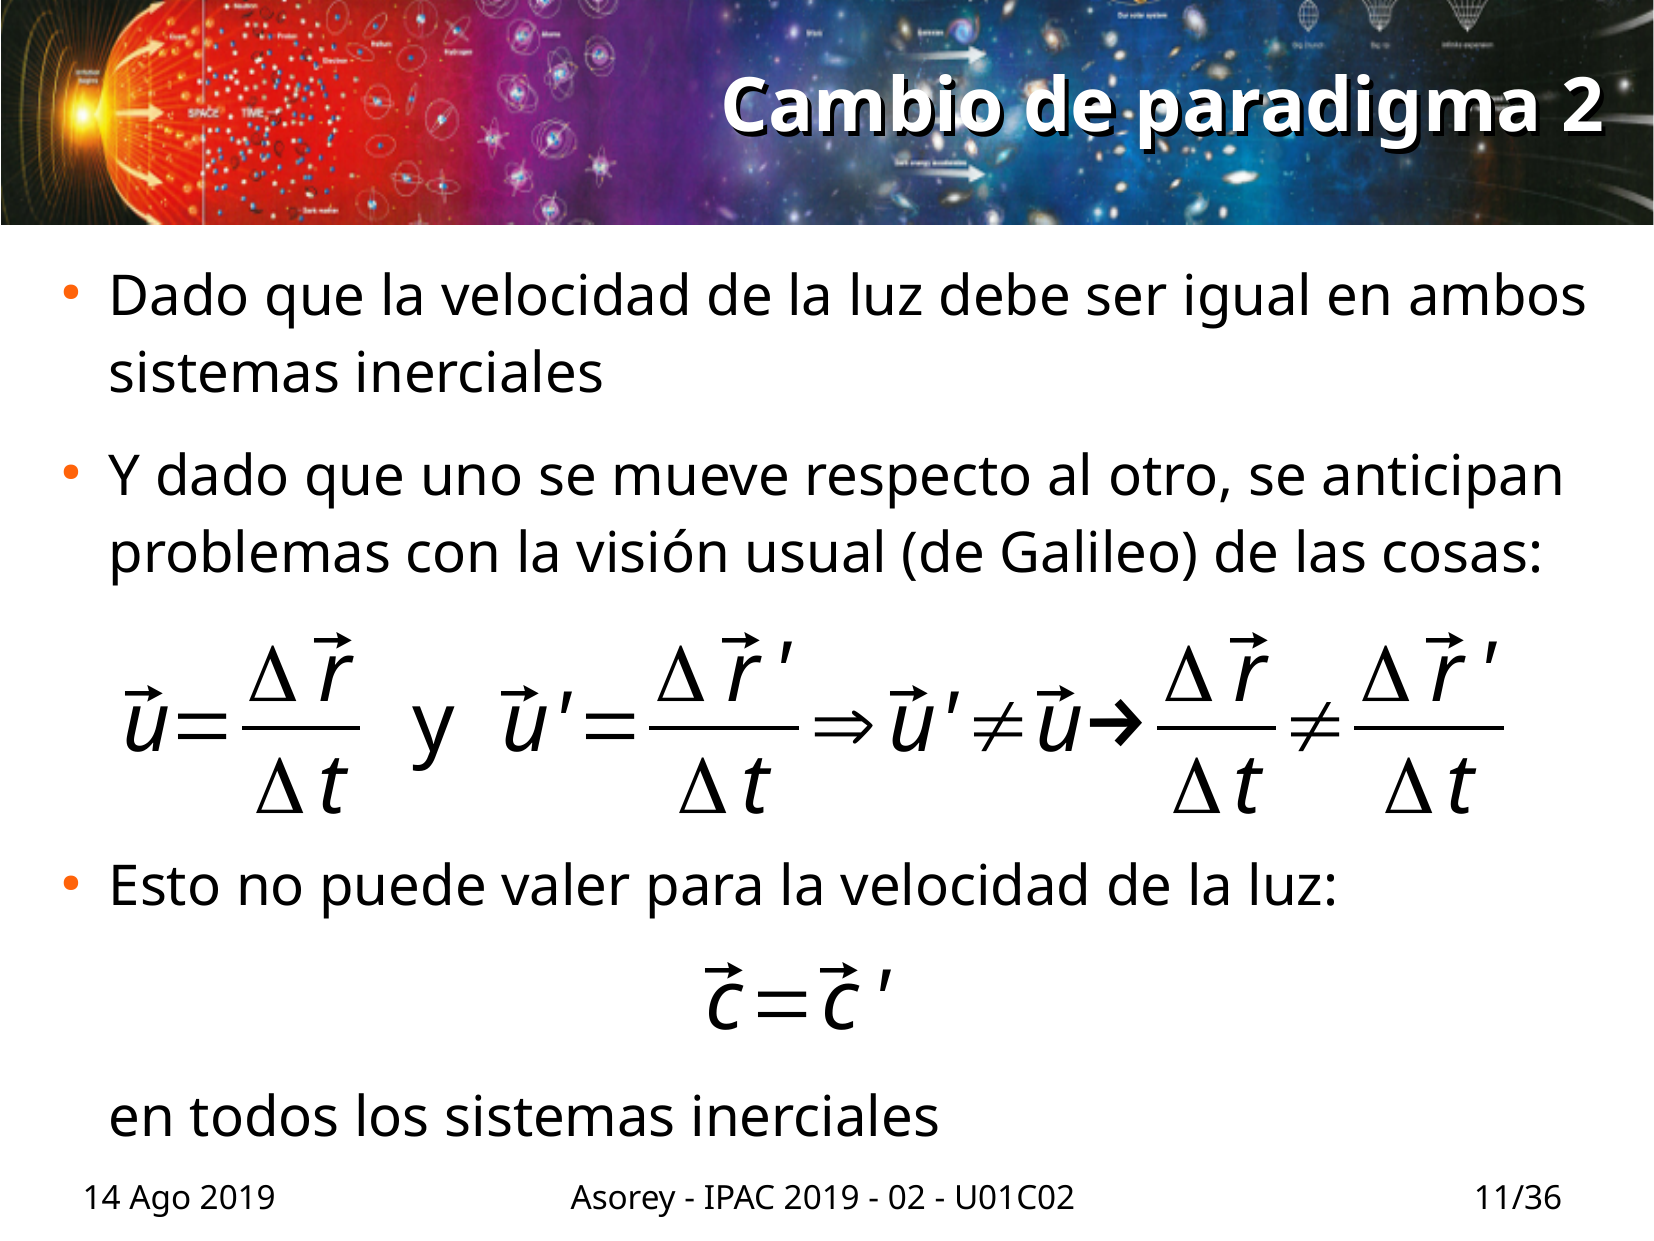

# Cambio de paradigma 2
Dado que la velocidad de la luz debe ser igual en ambos sistemas inerciales
Y dado que uno se mueve respecto al otro, se anticipan problemas con la visión usual (de Galileo) de las cosas:
Esto no puede valer para la velocidad de la luz:
en todos los sistemas inerciales
14 Ago 2019
Asorey - IPAC 2019 - 02 - U01C02
11